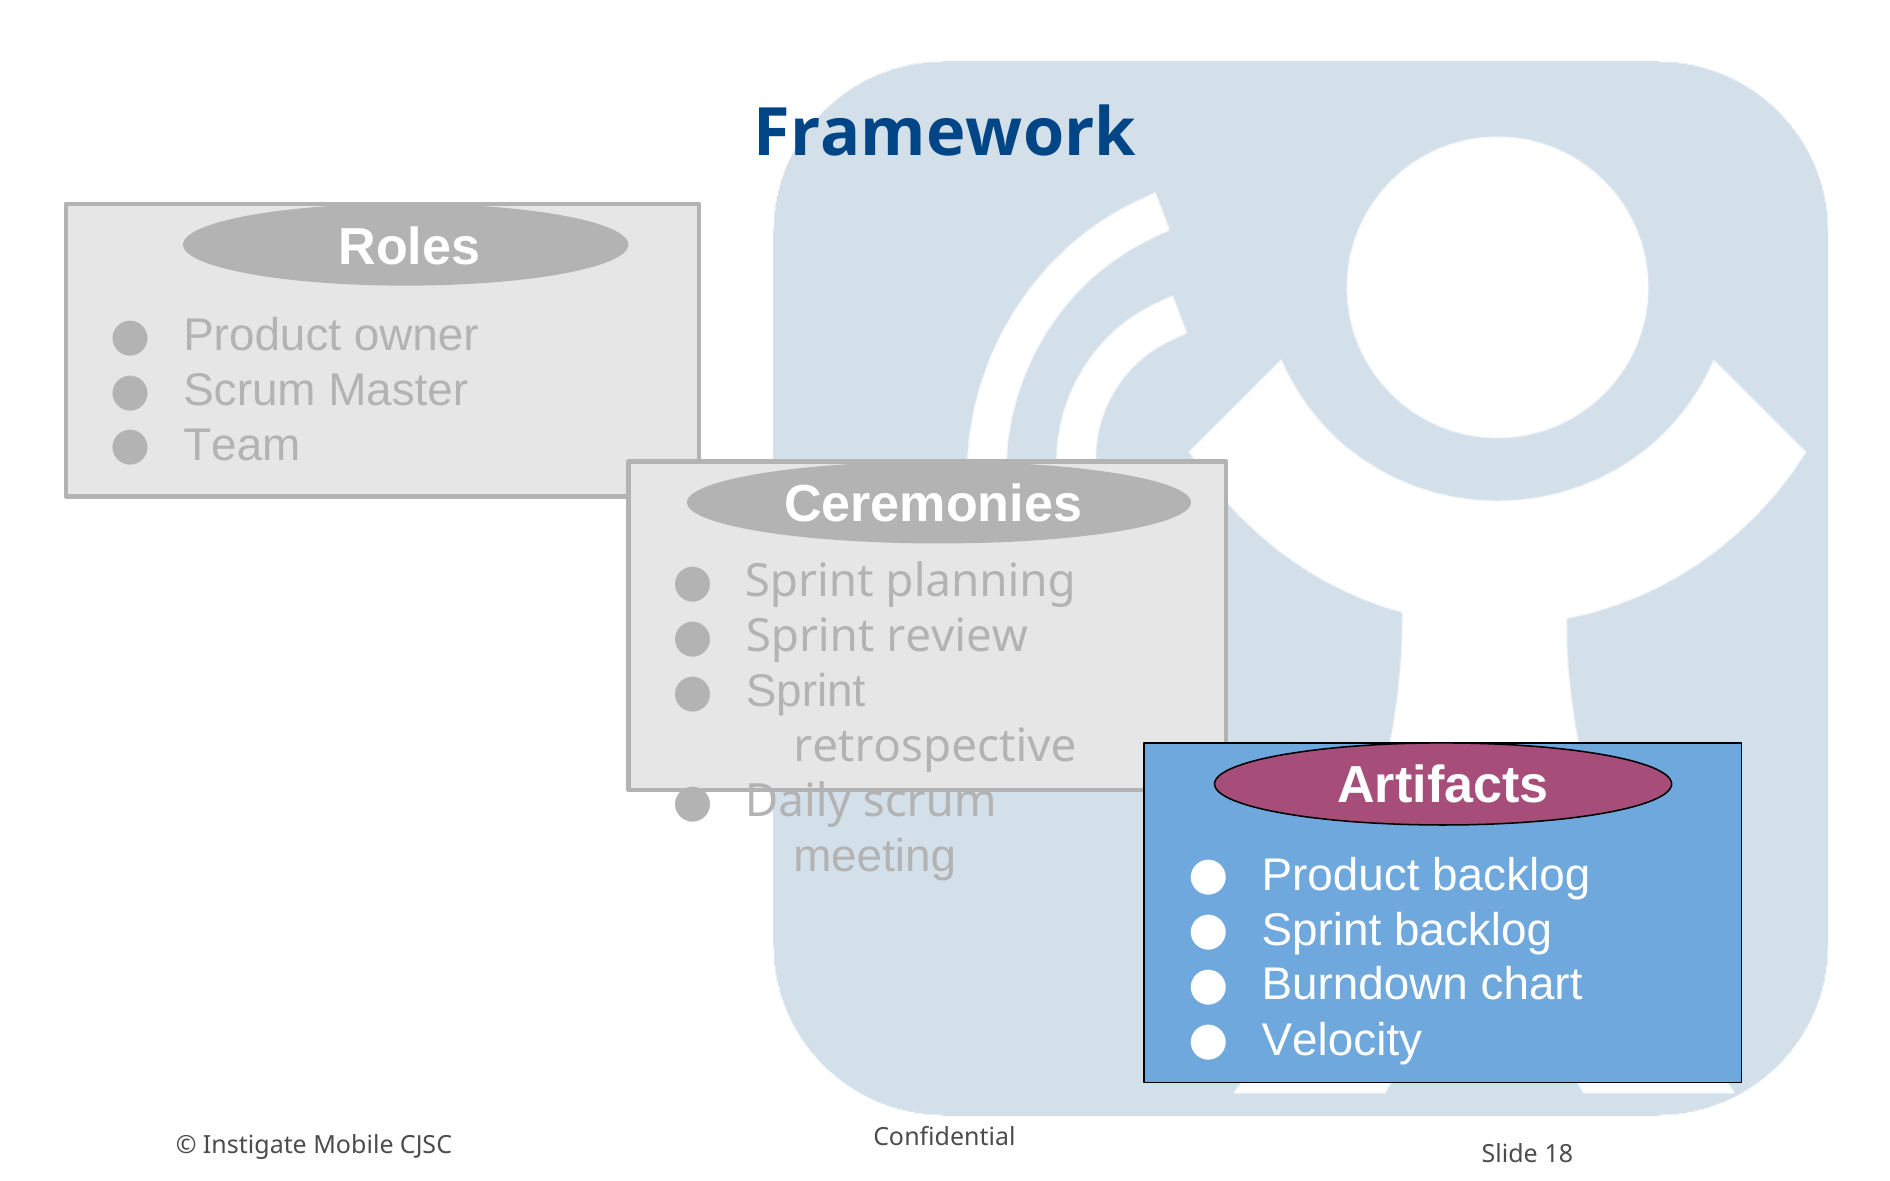

Framework
Roles
 Product owner
 Scrum Master
 Team
Ceremonies
 Sprint planning
 Sprint review
 Sprint retrospective
 Daily scrum meeting
Artifacts
 Product backlog
 Sprint backlog
 Burndown chart
 Velocity
Confidential